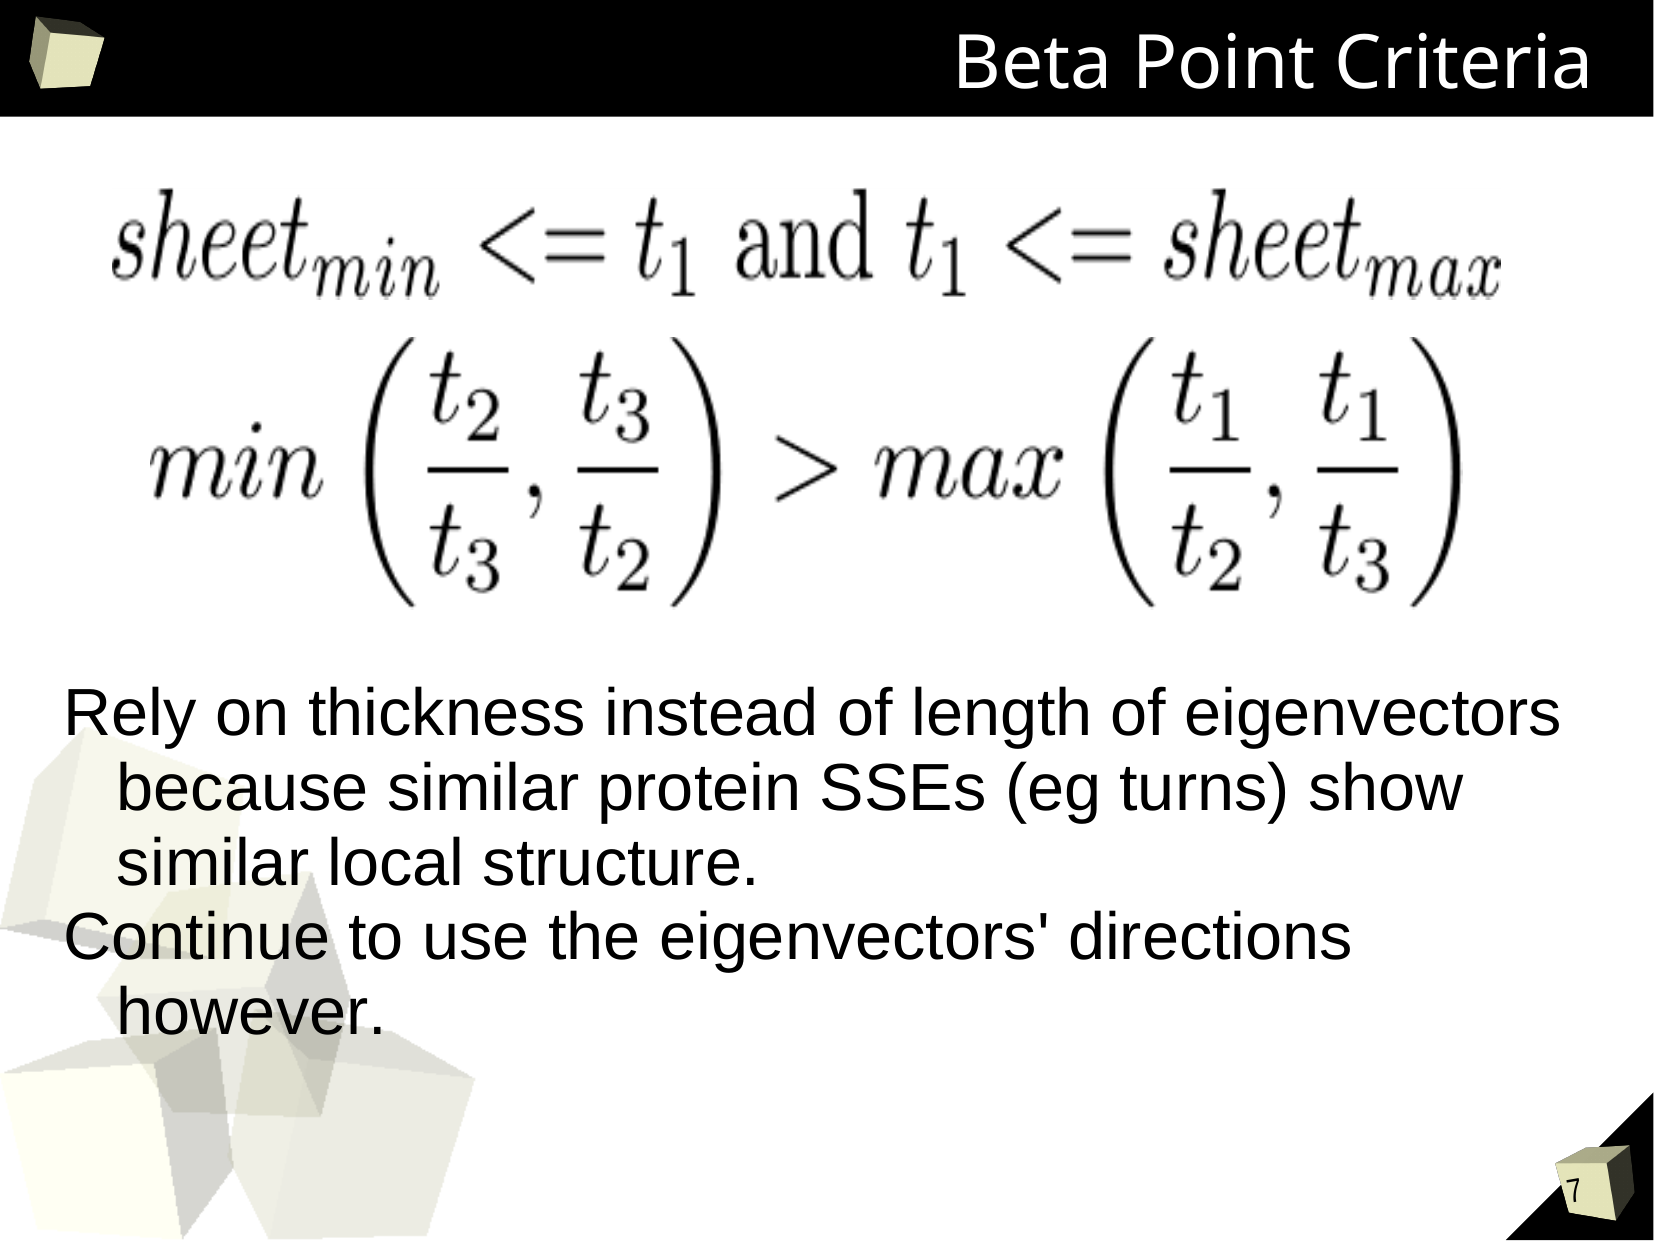

# Beta Point Criteria
Rely on thickness instead of length of eigenvectors because similar protein SSEs (eg turns) show similar local structure.
Continue to use the eigenvectors' directions however.